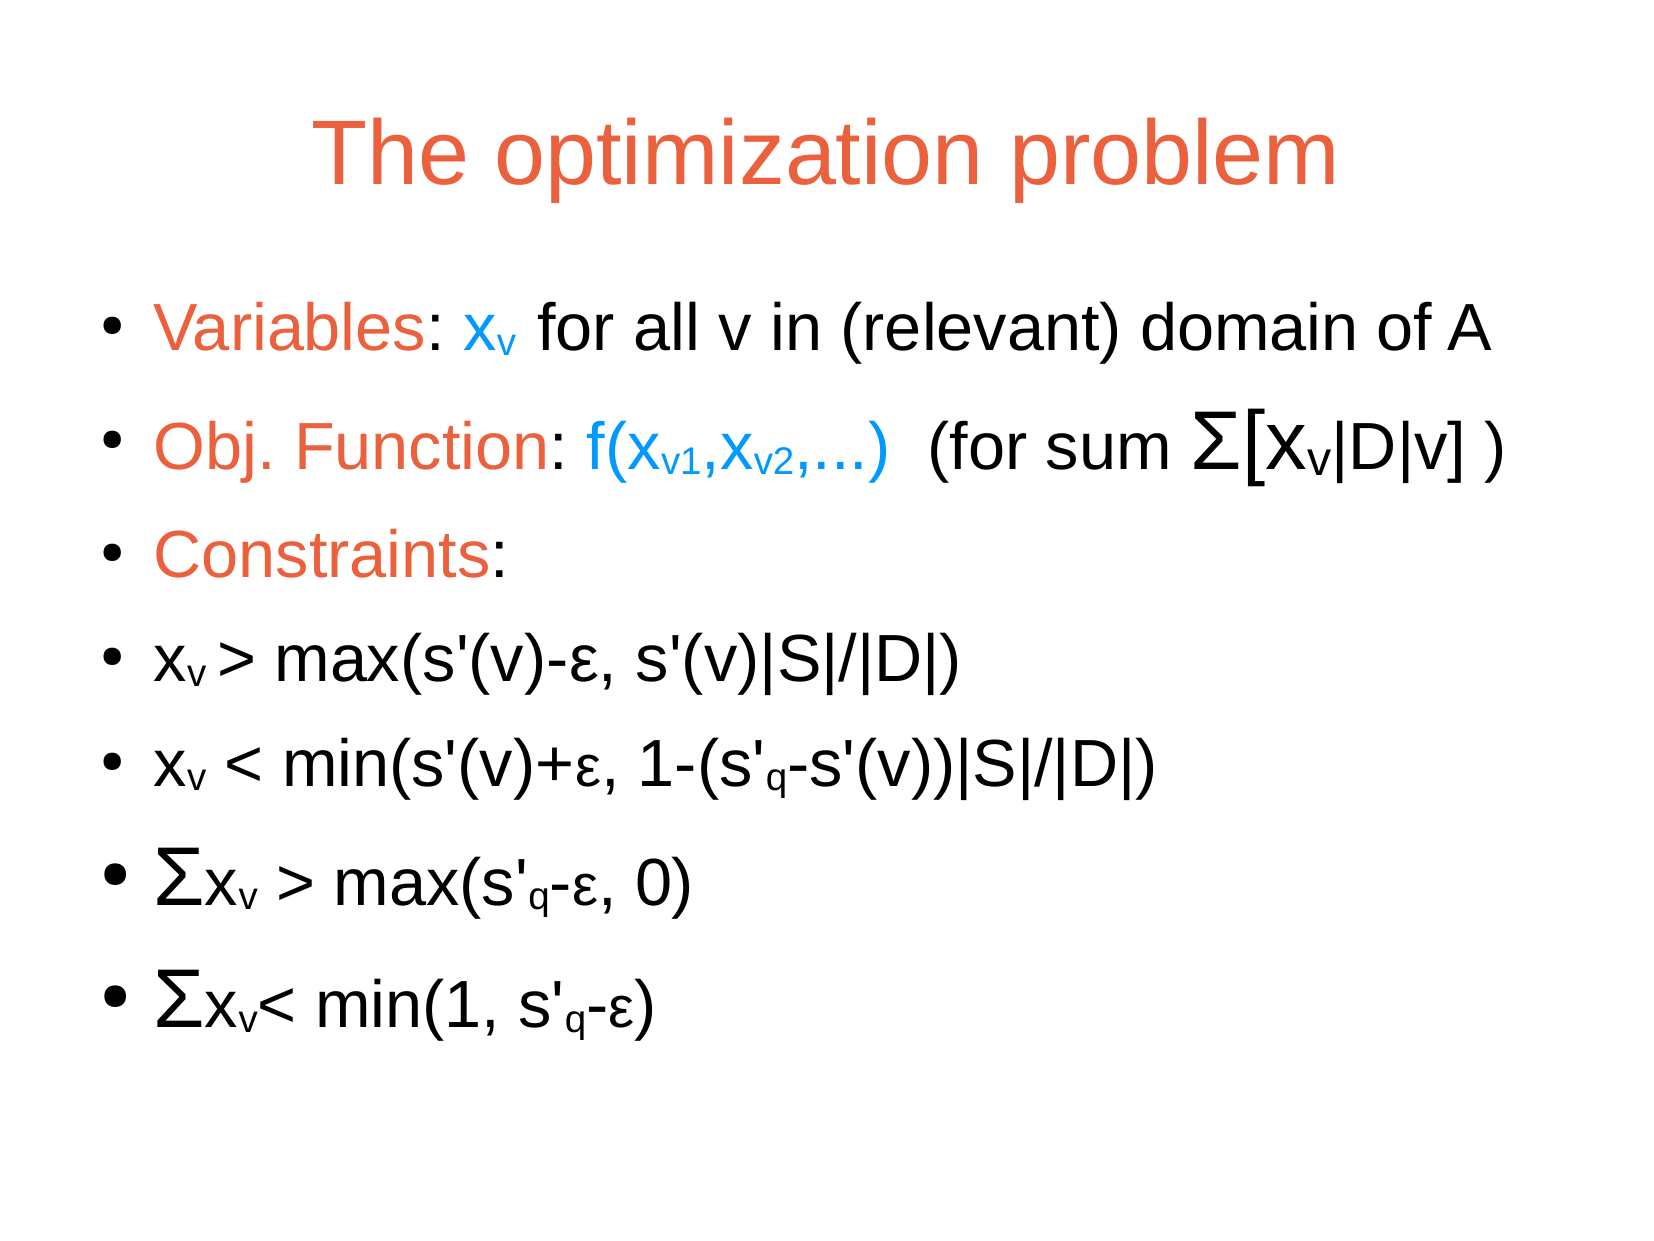

# The optimization problem
Variables: xv for all v in (relevant) domain of A
Obj. Function: f(xv1,xv2,...) (for sum Σ[xv|D|v] )
Constraints:
xv > max(s'(v)-ε, s'(v)|S|/|D|)
xv < min(s'(v)+ε, 1-(s'q-s'(v))|S|/|D|)
Σxv > max(s'q-ε, 0)
Σxv< min(1, s'q-ε)